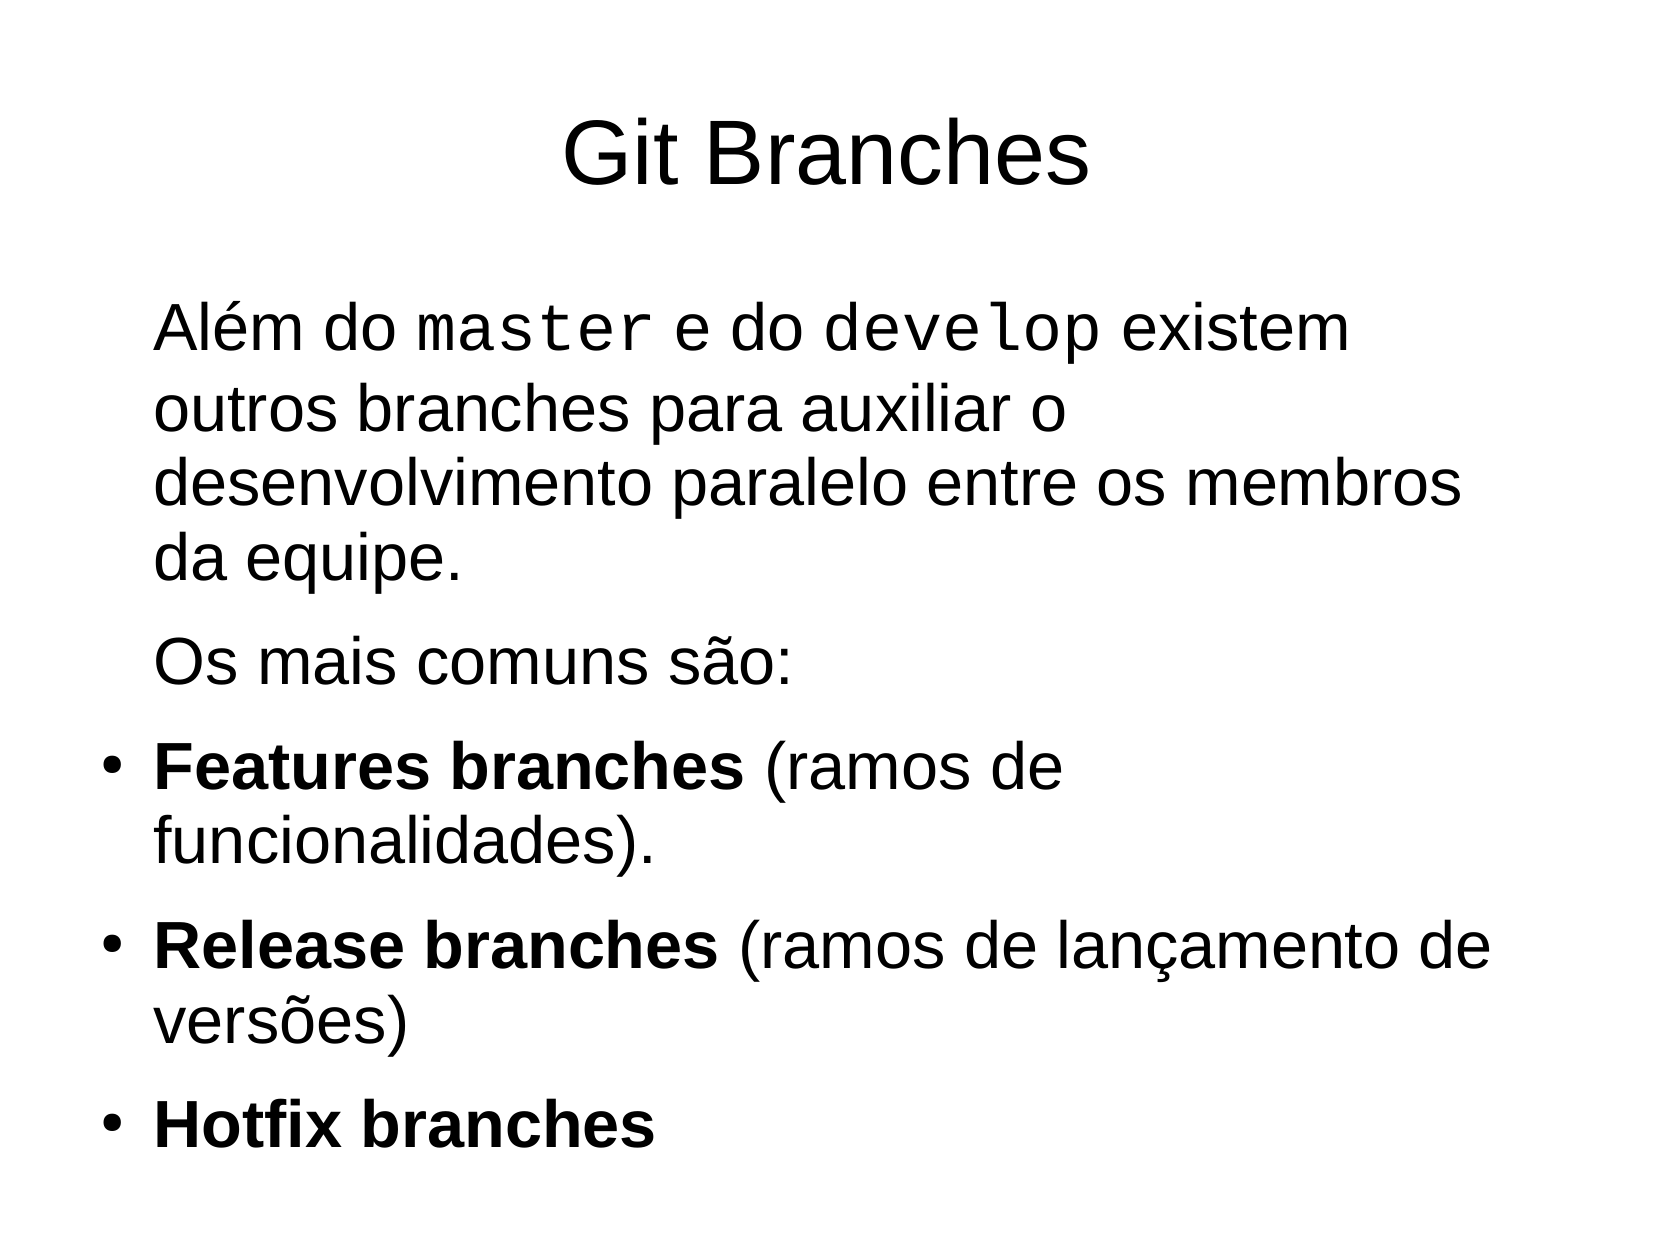

# Git Branches
Além do master e do develop existem outros branches para auxiliar o desenvolvimento paralelo entre os membros da equipe.
Os mais comuns são:
Features branches (ramos de funcionalidades).
Release branches (ramos de lançamento de versões)
Hotfix branches